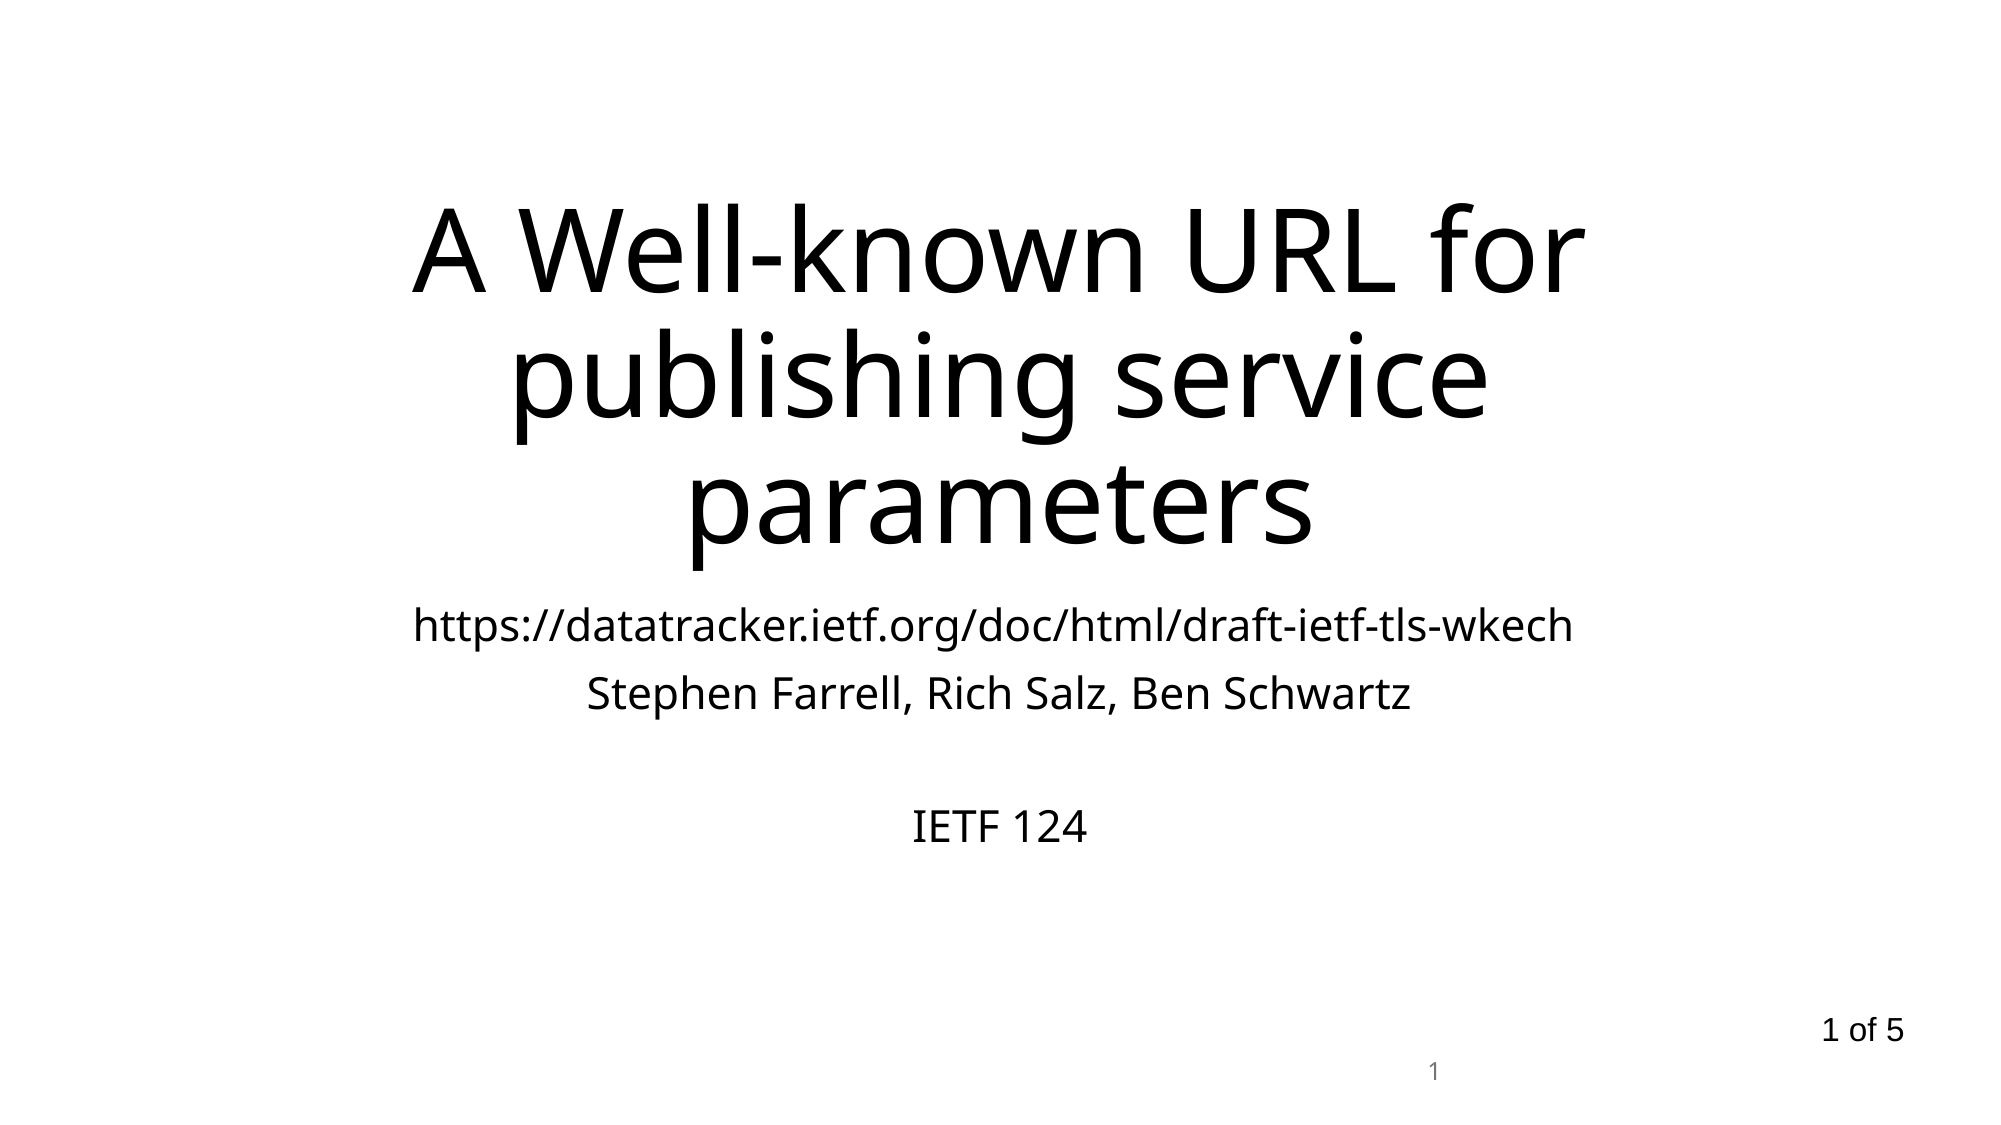

# A Well-known URL for publishing service parameters
https://datatracker.ietf.org/doc/html/draft-ietf-tls-wkech
Stephen Farrell, Rich Salz, Ben Schwartz
IETF 124
 of 5